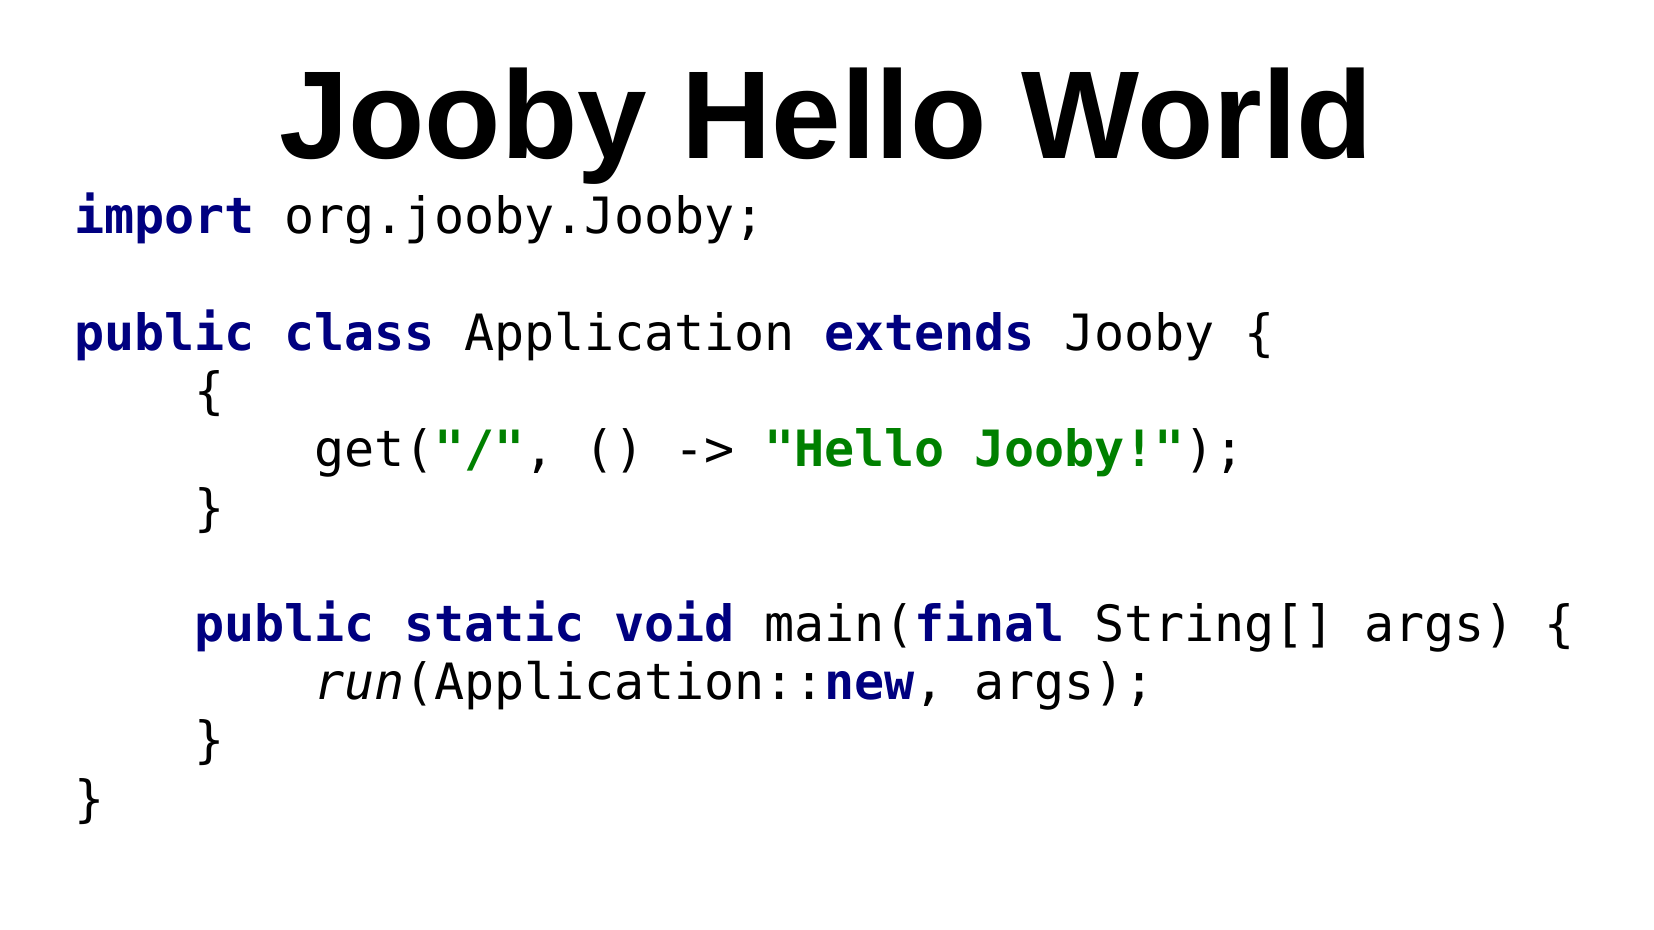

# Jooby Hello World
import org.jooby.Jooby;
public class Application extends Jooby {
 {
 get("/", () -> "Hello Jooby!");
 }
 public static void main(final String[] args) {
 run(Application::new, args);
 }
}